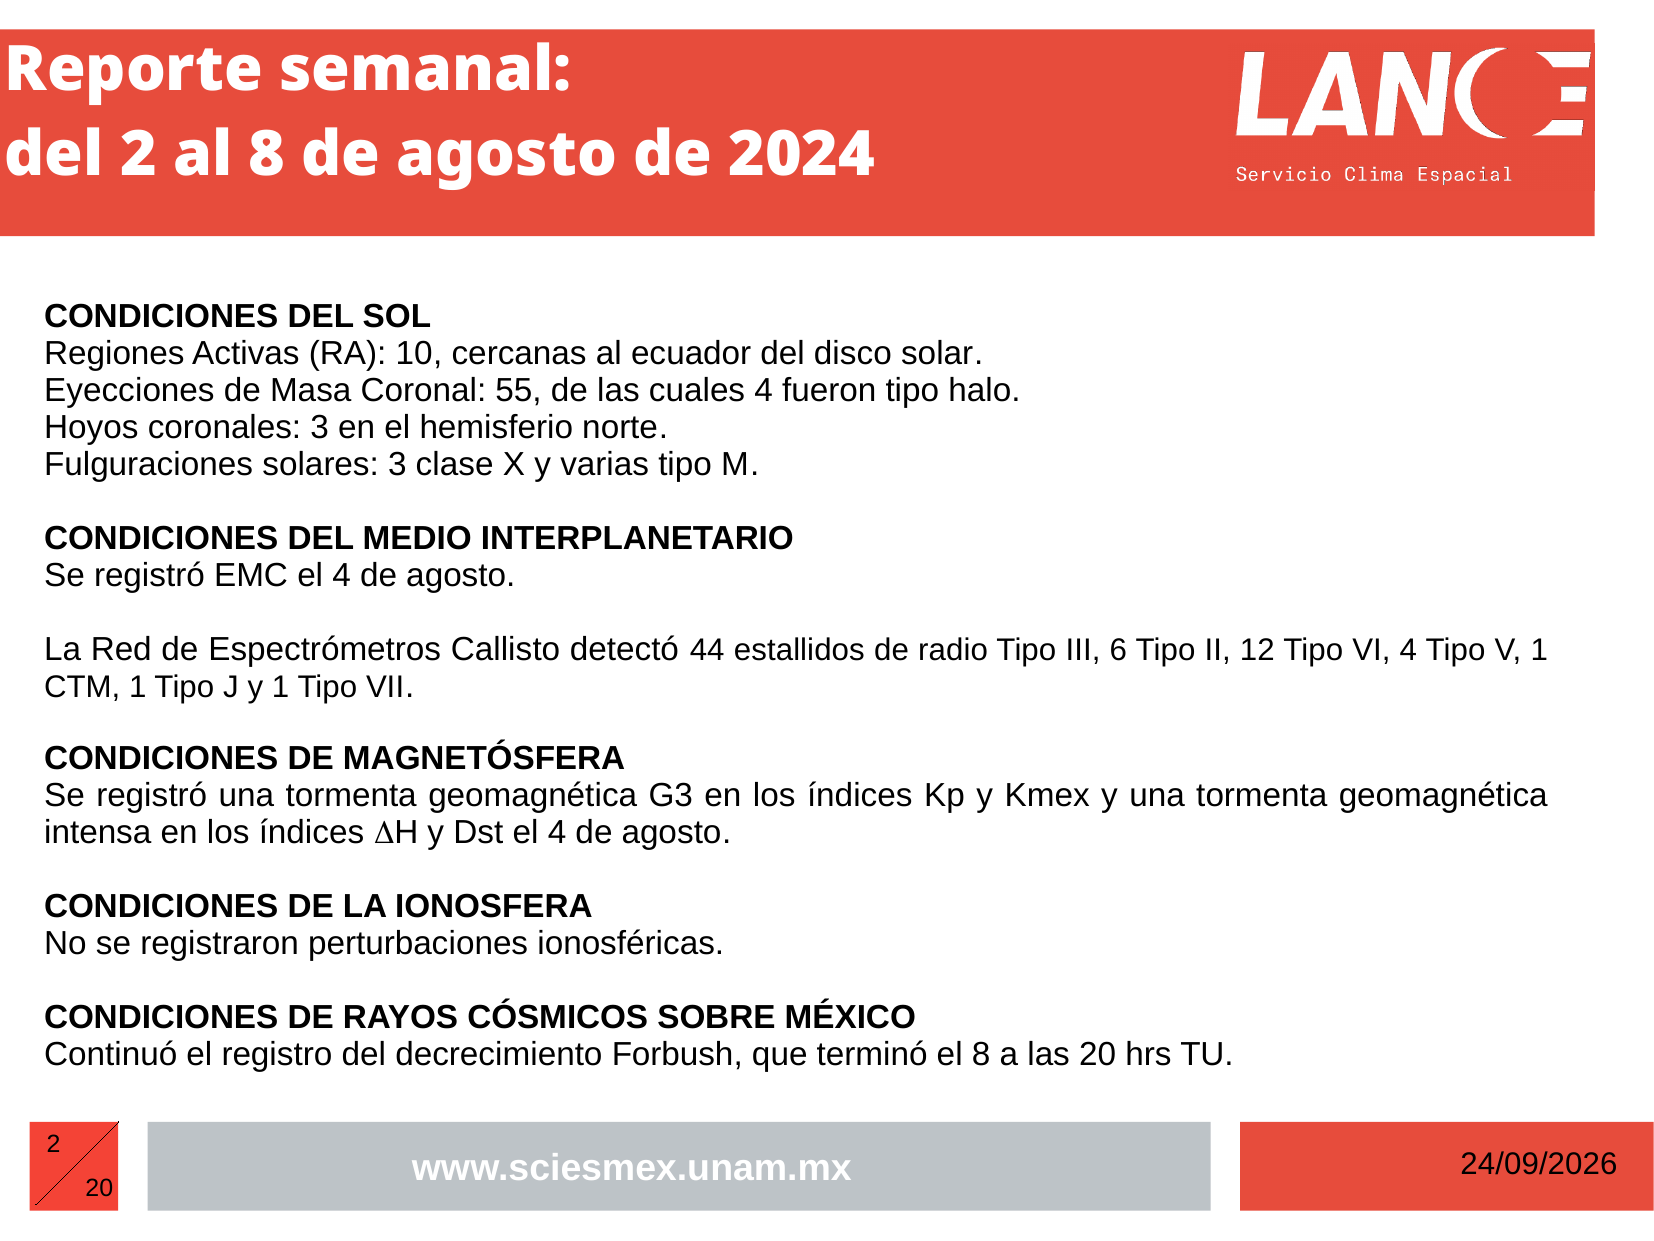

# Reporte semanal: del 2 al 8 de agosto de 2024
CONDICIONES DEL SOL
Regiones Activas (RA): 10, cercanas al ecuador del disco solar.
Eyecciones de Masa Coronal: 55, de las cuales 4 fueron tipo halo.
Hoyos coronales: 3 en el hemisferio norte.
Fulguraciones solares: 3 clase X y varias tipo M.
CONDICIONES DEL MEDIO INTERPLANETARIO
Se registró EMC el 4 de agosto.
La Red de Espectrómetros Callisto detectó 44 estallidos de radio Tipo III, 6 Tipo II, 12 Tipo VI, 4 Tipo V, 1 CTM, 1 Tipo J y 1 Tipo VII.
CONDICIONES DE MAGNETÓSFERA
Se registró una tormenta geomagnética G3 en los índices Kp y Kmex y una tormenta geomagnética intensa en los índices DH y Dst el 4 de agosto.
CONDICIONES DE LA IONOSFERA
No se registraron perturbaciones ionosféricas.
CONDICIONES DE RAYOS CÓSMICOS SOBRE MÉXICO
Continuó el registro del decrecimiento Forbush, que terminó el 8 a las 20 hrs TU.
www.sciesmex.unam.mx
20